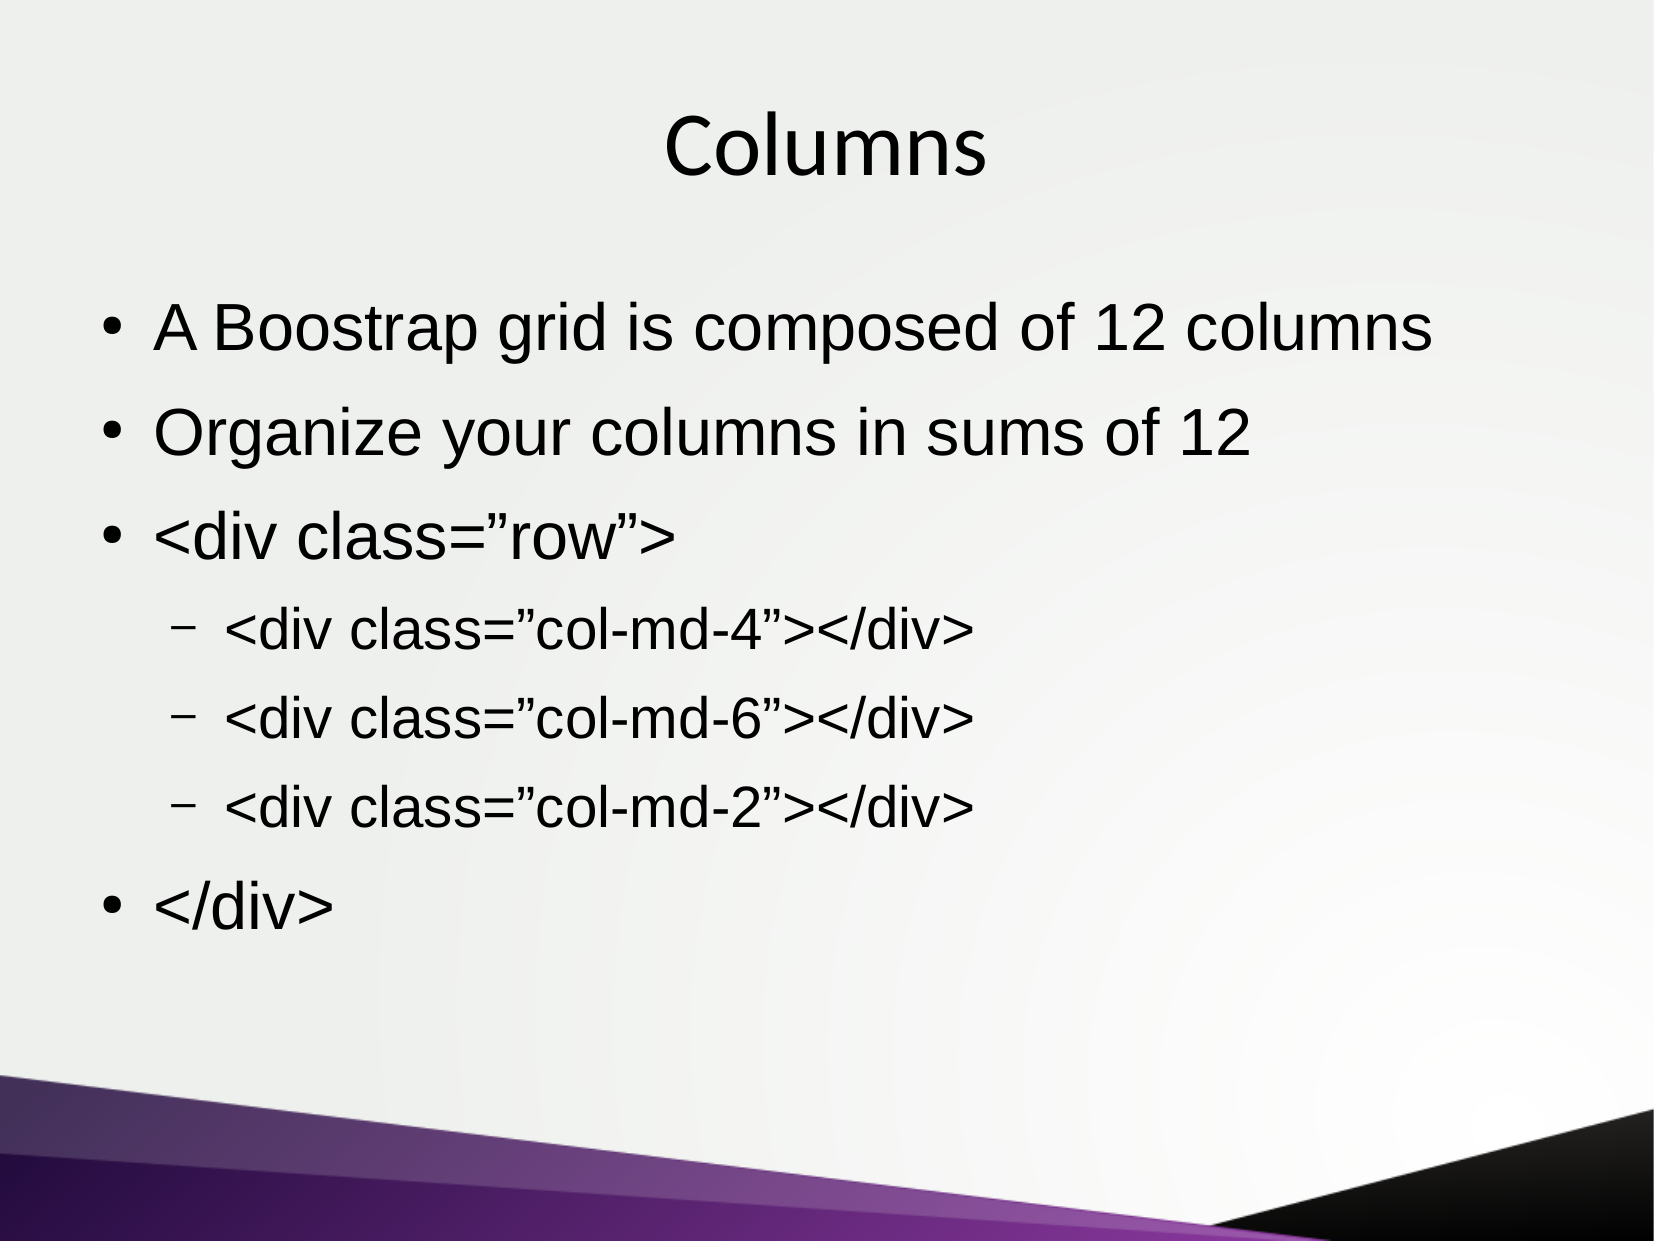

# Columns
A Boostrap grid is composed of 12 columns
Organize your columns in sums of 12
<div class=”row”>
<div class=”col-md-4”></div>
<div class=”col-md-6”></div>
<div class=”col-md-2”></div>
</div>